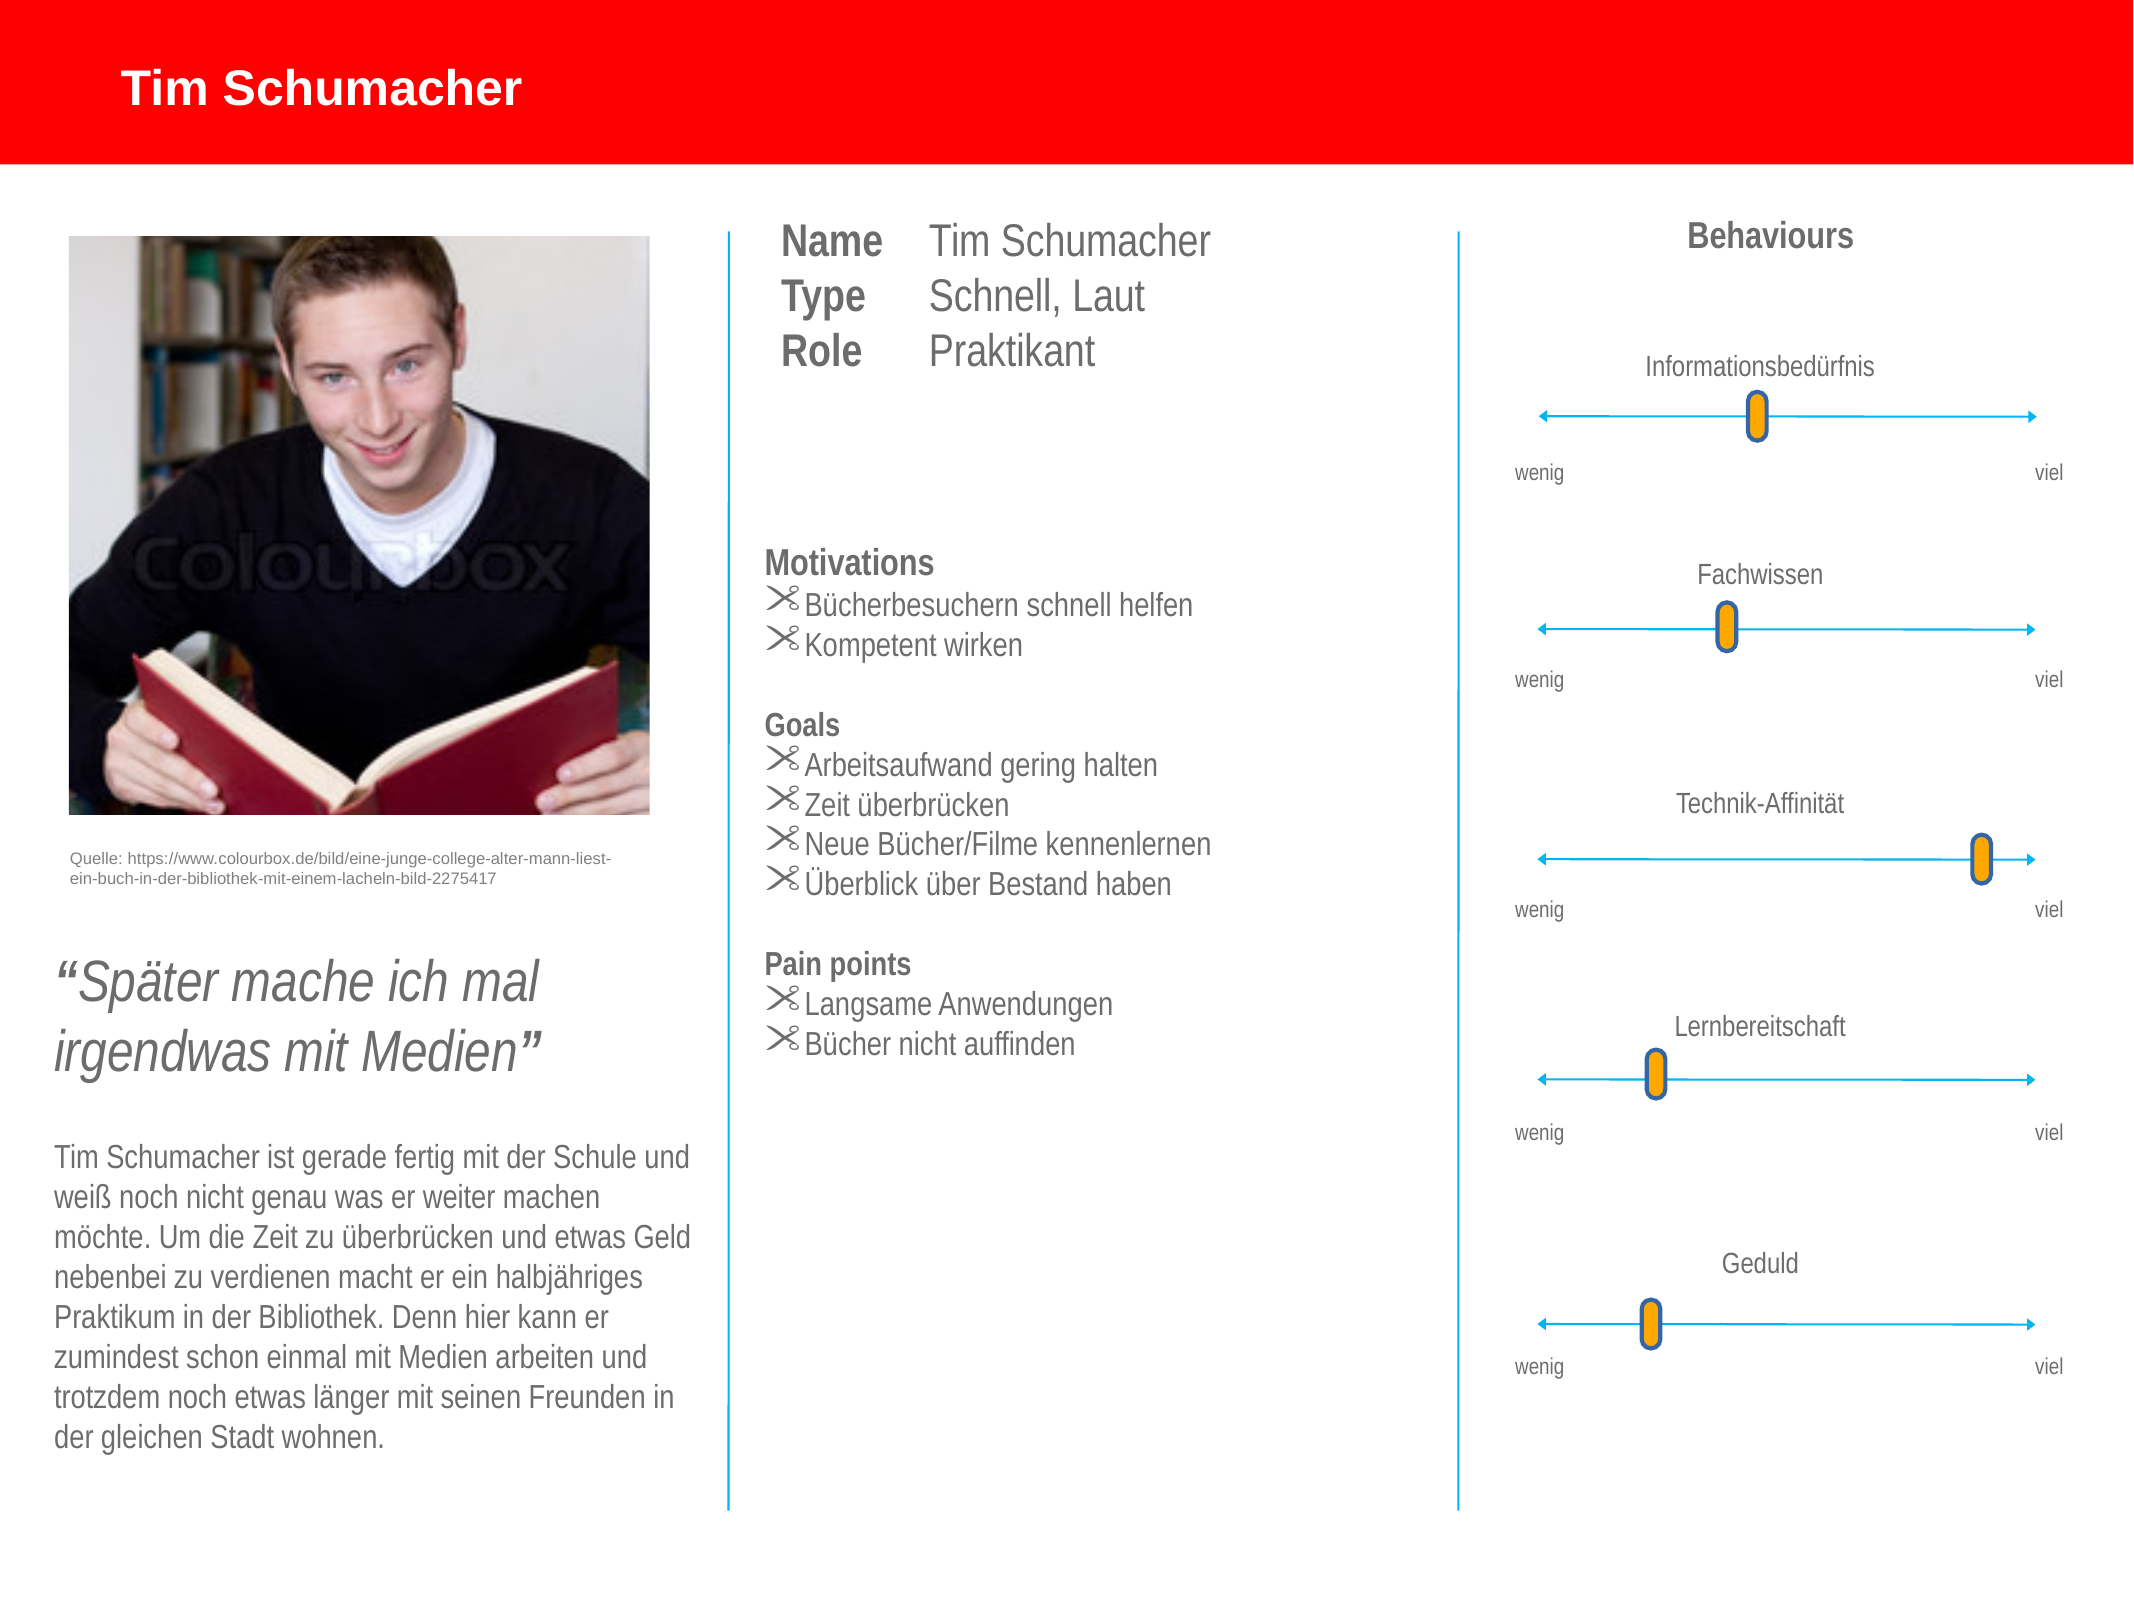

<Persona name>
Tim Schumacher
Name	Tim Schumacher
Type	Schnell, Laut
Role	Praktikant
Behaviours
Informationsbedürfnis
wenig
viel
Motivations
Bücherbesuchern schnell helfen
Kompetent wirken
Goals
Arbeitsaufwand gering halten
Zeit überbrücken
Neue Bücher/Filme kennenlernen
Überblick über Bestand haben
Pain points
Langsame Anwendungen
Bücher nicht auffinden
Fachwissen
wenig
viel
Technik-Affinität
Quelle: https://www.colourbox.de/bild/eine-junge-college-alter-mann-liest-ein-buch-in-der-bibliothek-mit-einem-lacheln-bild-2275417
wenig
viel
“Später mache ich mal irgendwas mit Medien”
Lernbereitschaft
wenig
viel
Tim Schumacher ist gerade fertig mit der Schule und weiß noch nicht genau was er weiter machen möchte. Um die Zeit zu überbrücken und etwas Geld nebenbei zu verdienen macht er ein halbjähriges Praktikum in der Bibliothek. Denn hier kann er zumindest schon einmal mit Medien arbeiten und trotzdem noch etwas länger mit seinen Freunden in der gleichen Stadt wohnen.
Geduld
wenig
viel